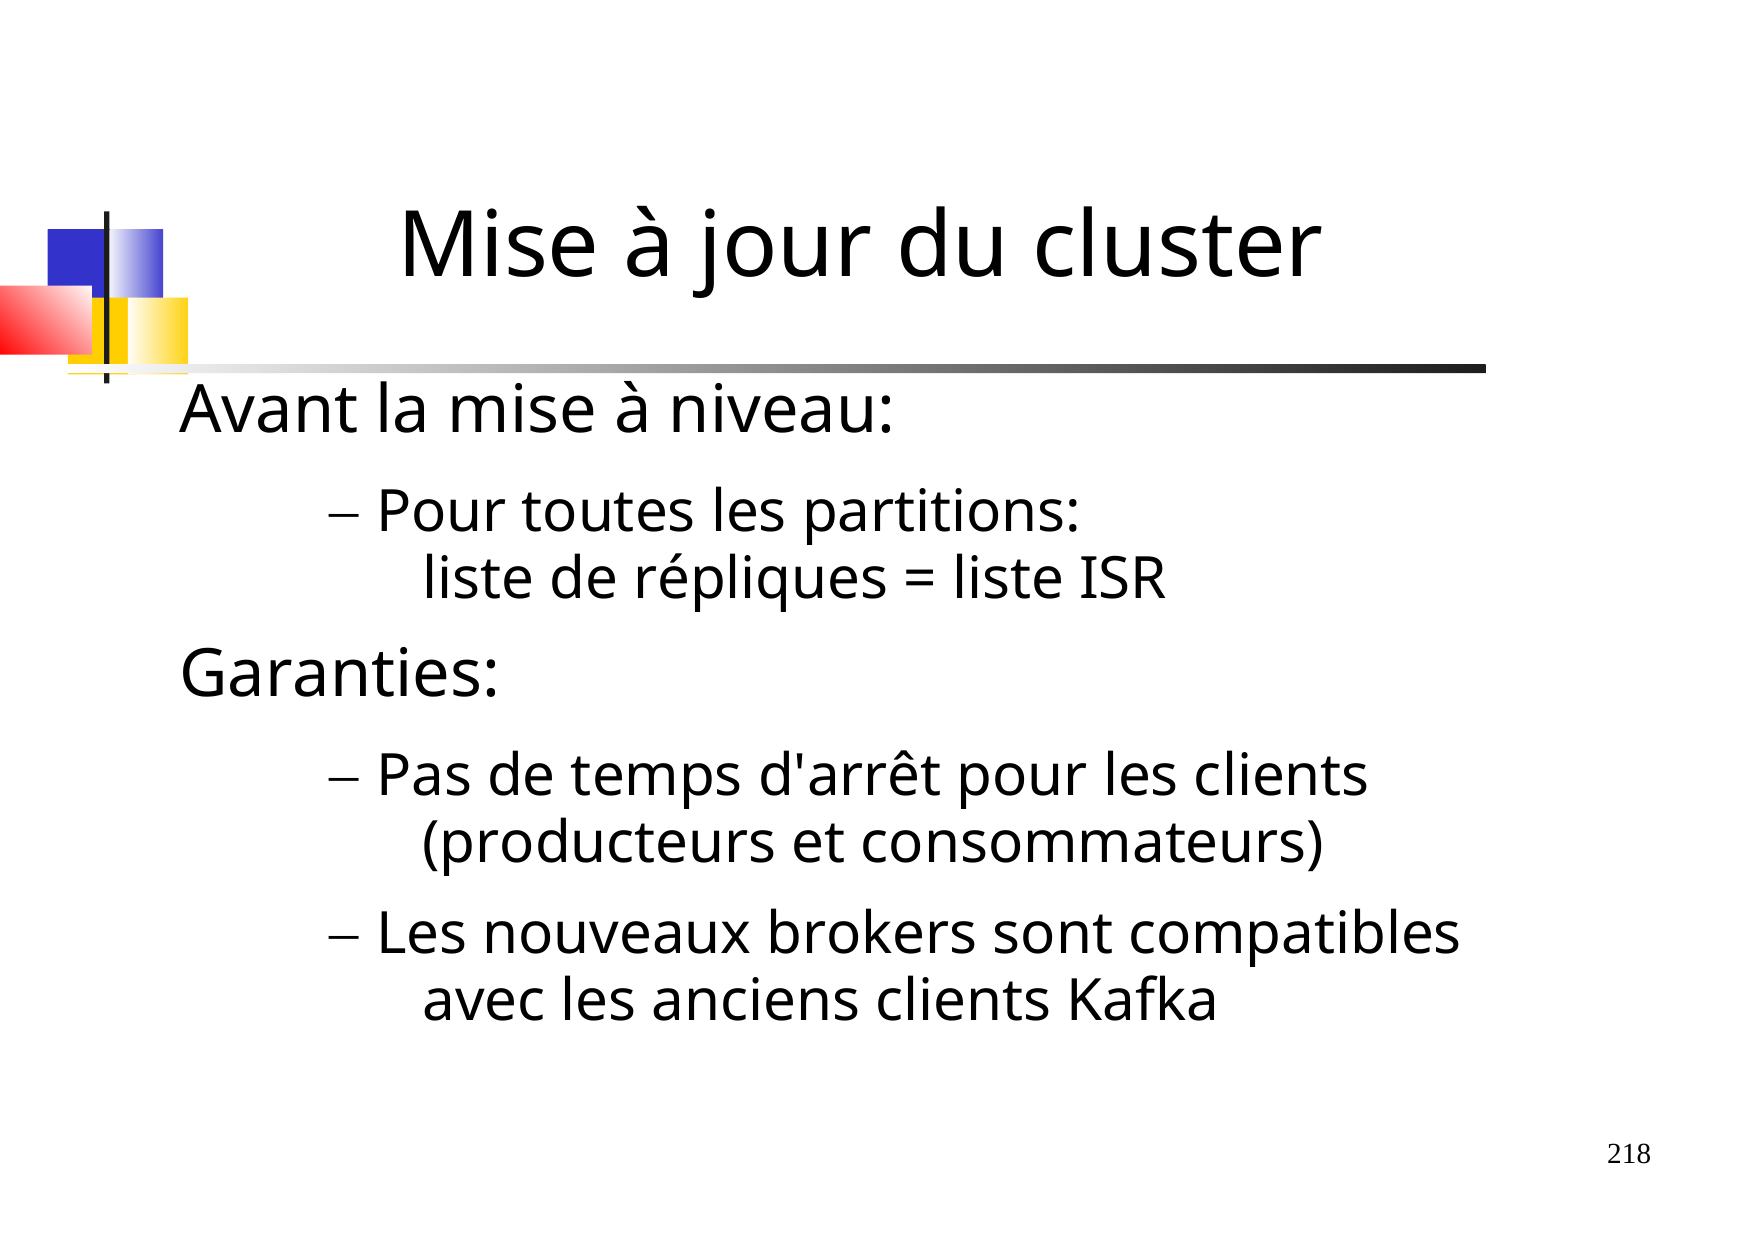

# Mise à jour du cluster
Avant la mise à niveau:
Pour toutes les partitions:
liste de répliques = liste ISR
Garanties:
Pas de temps d'arrêt pour les clients (producteurs et consommateurs)
Les nouveaux brokers sont compatibles avec les anciens clients Kafka